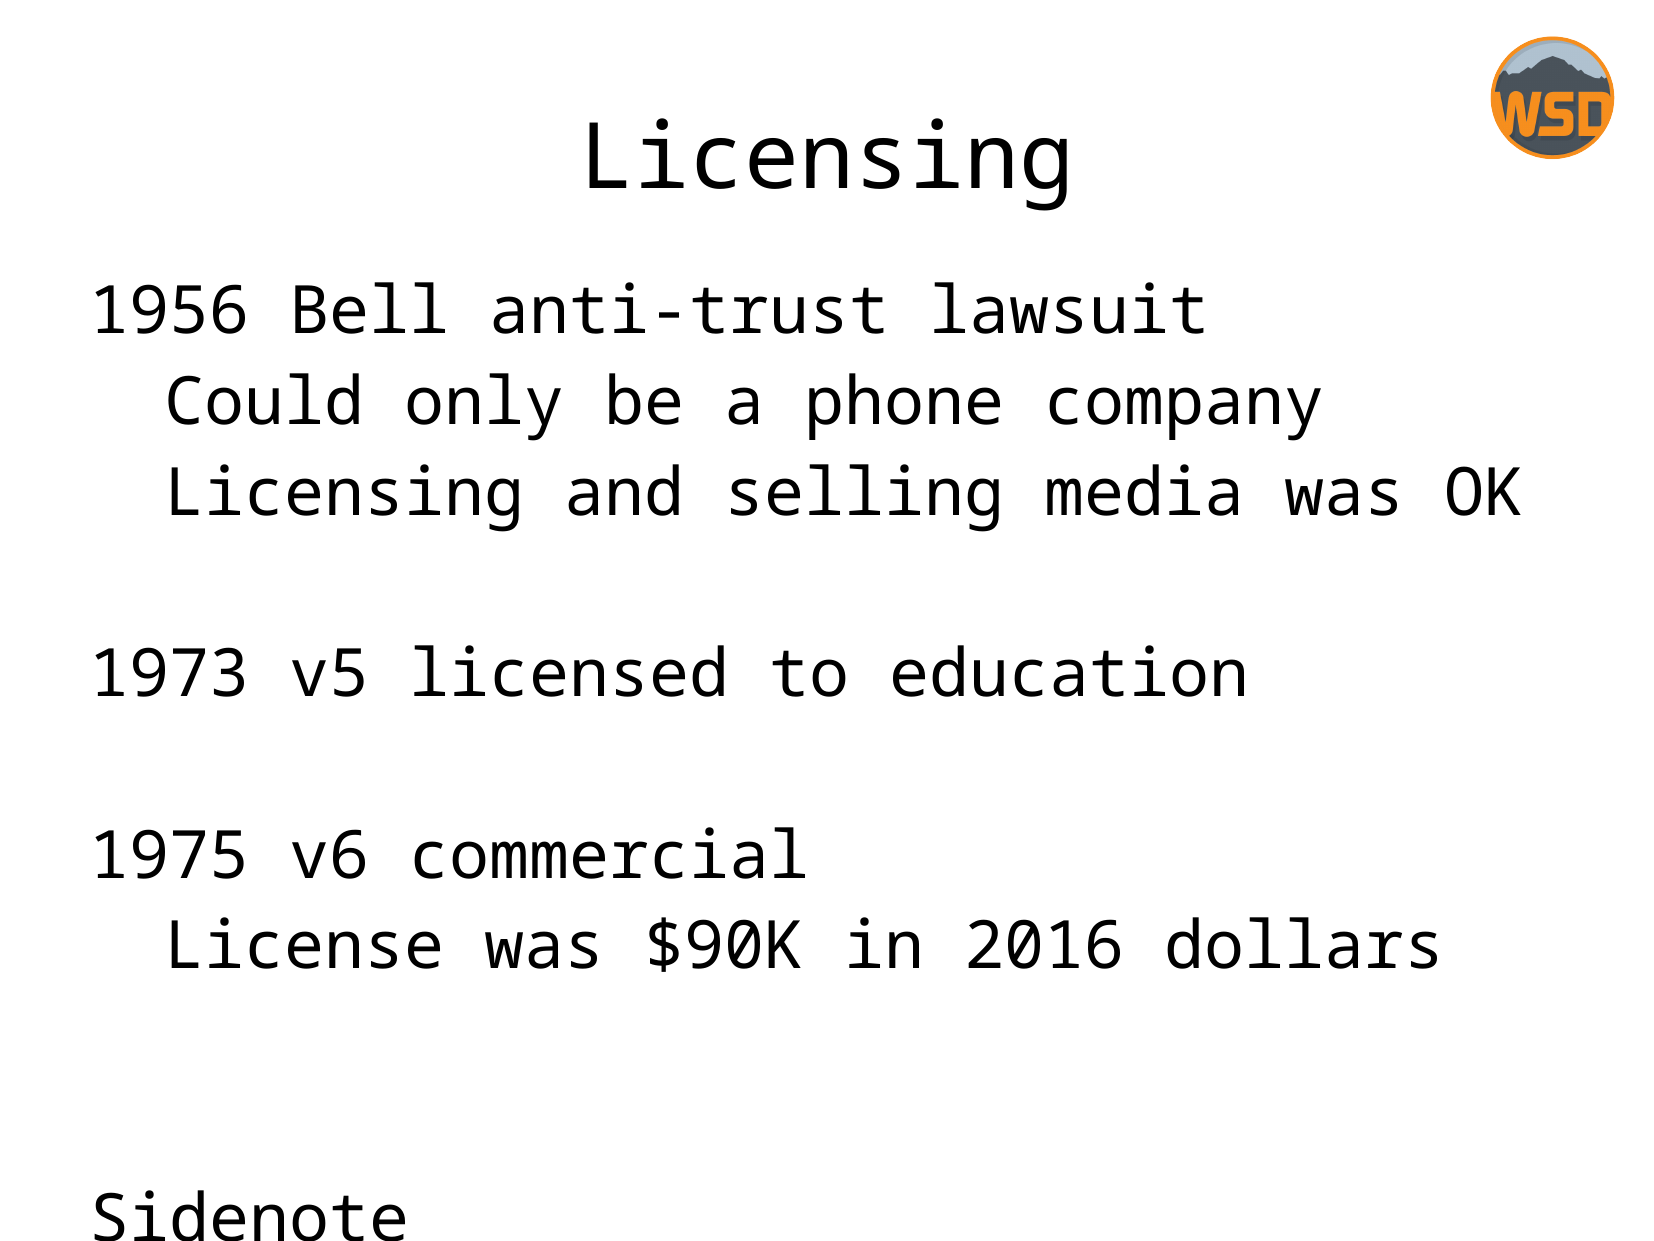

# Licensing
1956 Bell anti-trust lawsuit
	Could only be a phone company
	Licensing and selling media was OK
1973 v5 licensed to education
1975 v6 commercial
	License was $90K in 2016 dollars
Sidenote
1975 Microsoft founded in Albuquerque